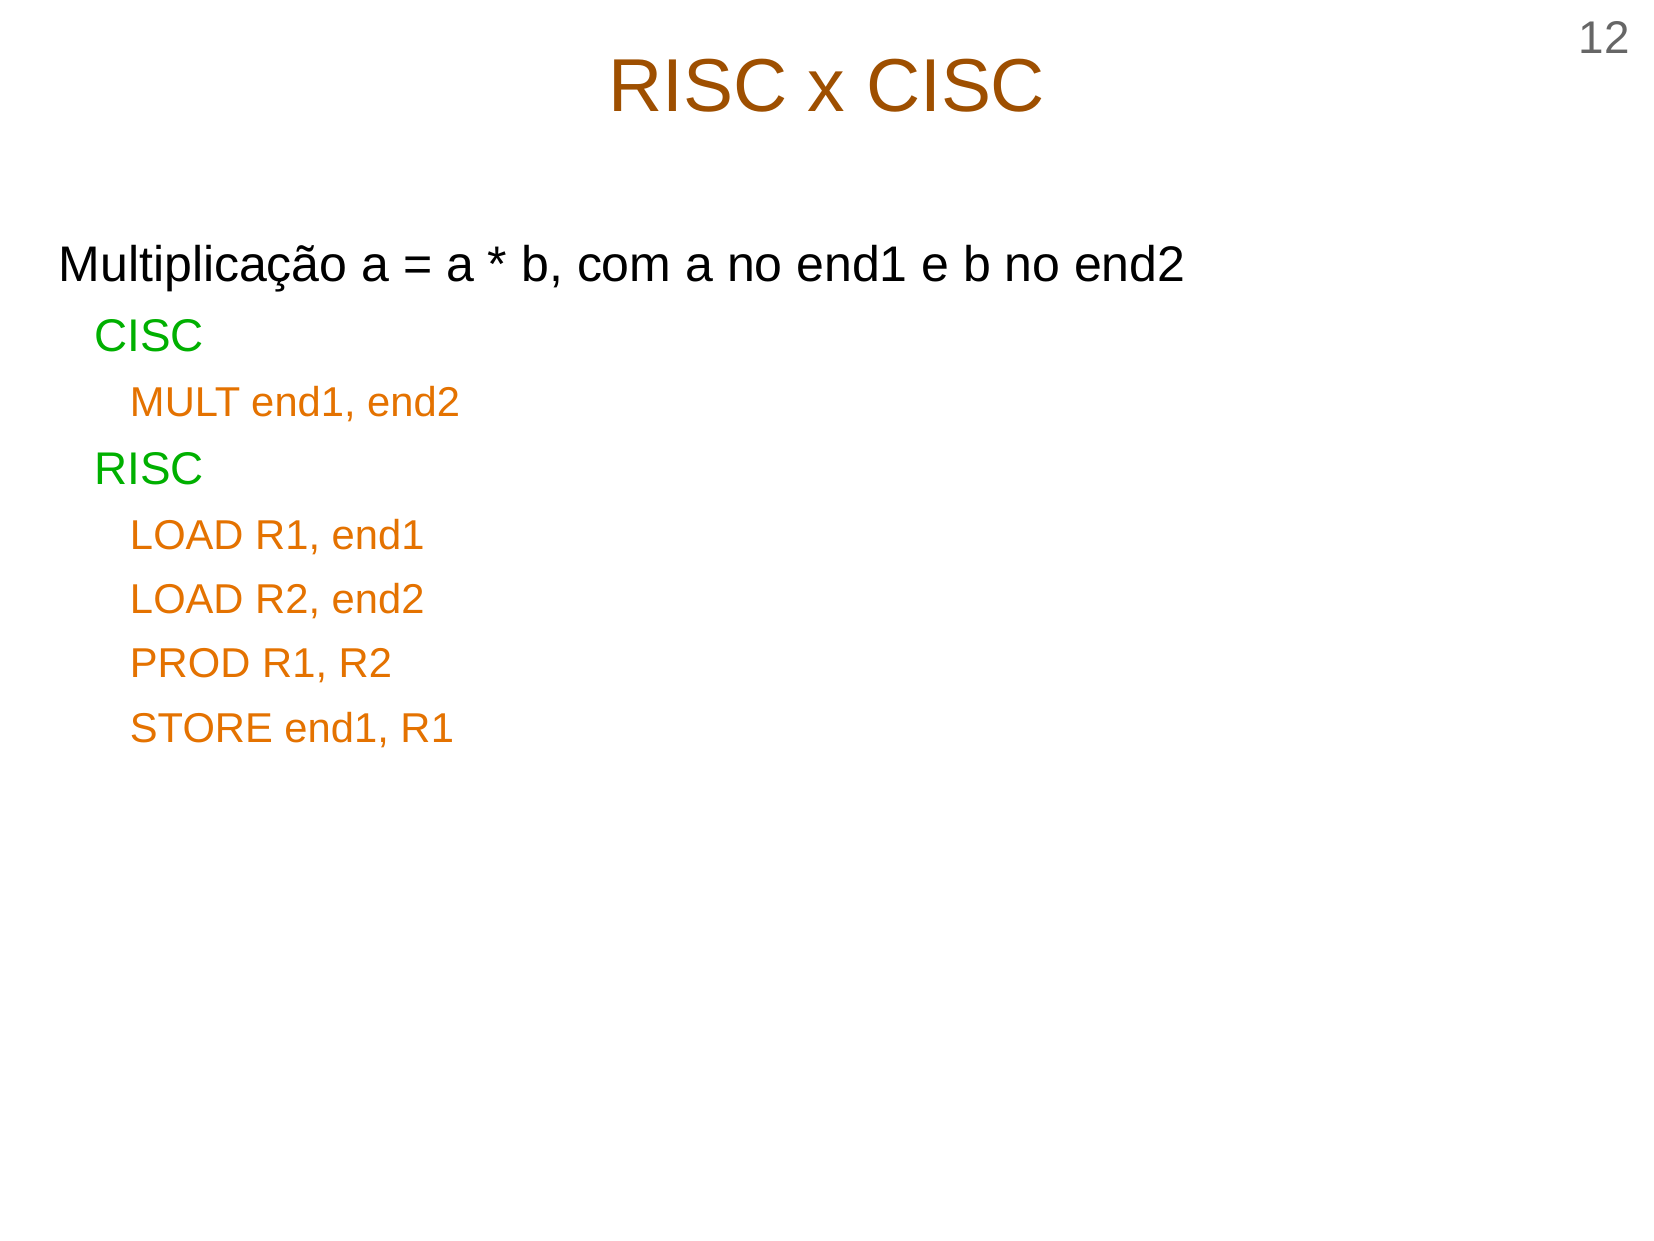

12
# RISC x CISC
Multiplicação a = a * b, com a no end1 e b no end2
CISC
MULT end1, end2
RISC
LOAD R1, end1
LOAD R2, end2
PROD R1, R2
STORE end1, R1